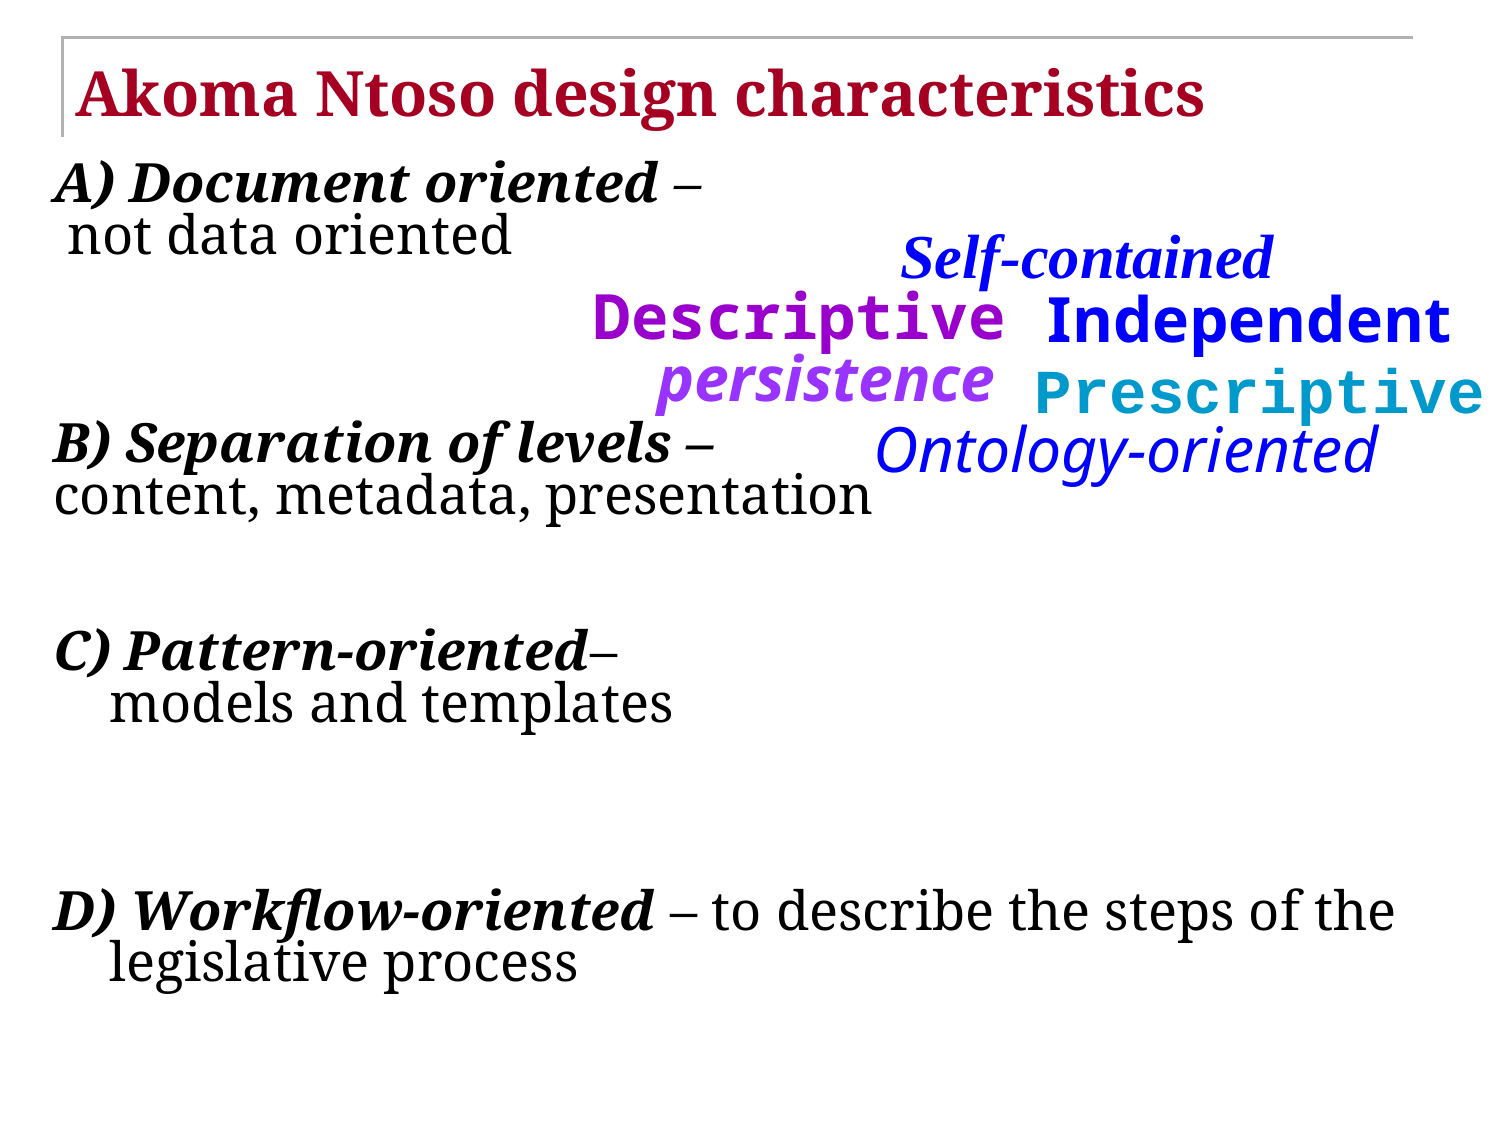

# Akoma Ntoso design characteristics
A) Document oriented –
 not data oriented
B) Separation of levels –
content, metadata, presentation
C) Pattern-oriented–
models and templates
D) Workflow-oriented – to describe the steps of the legislative process
Self-contained
Descriptive
Independent
persistence
Prescriptive
Ontology-oriented